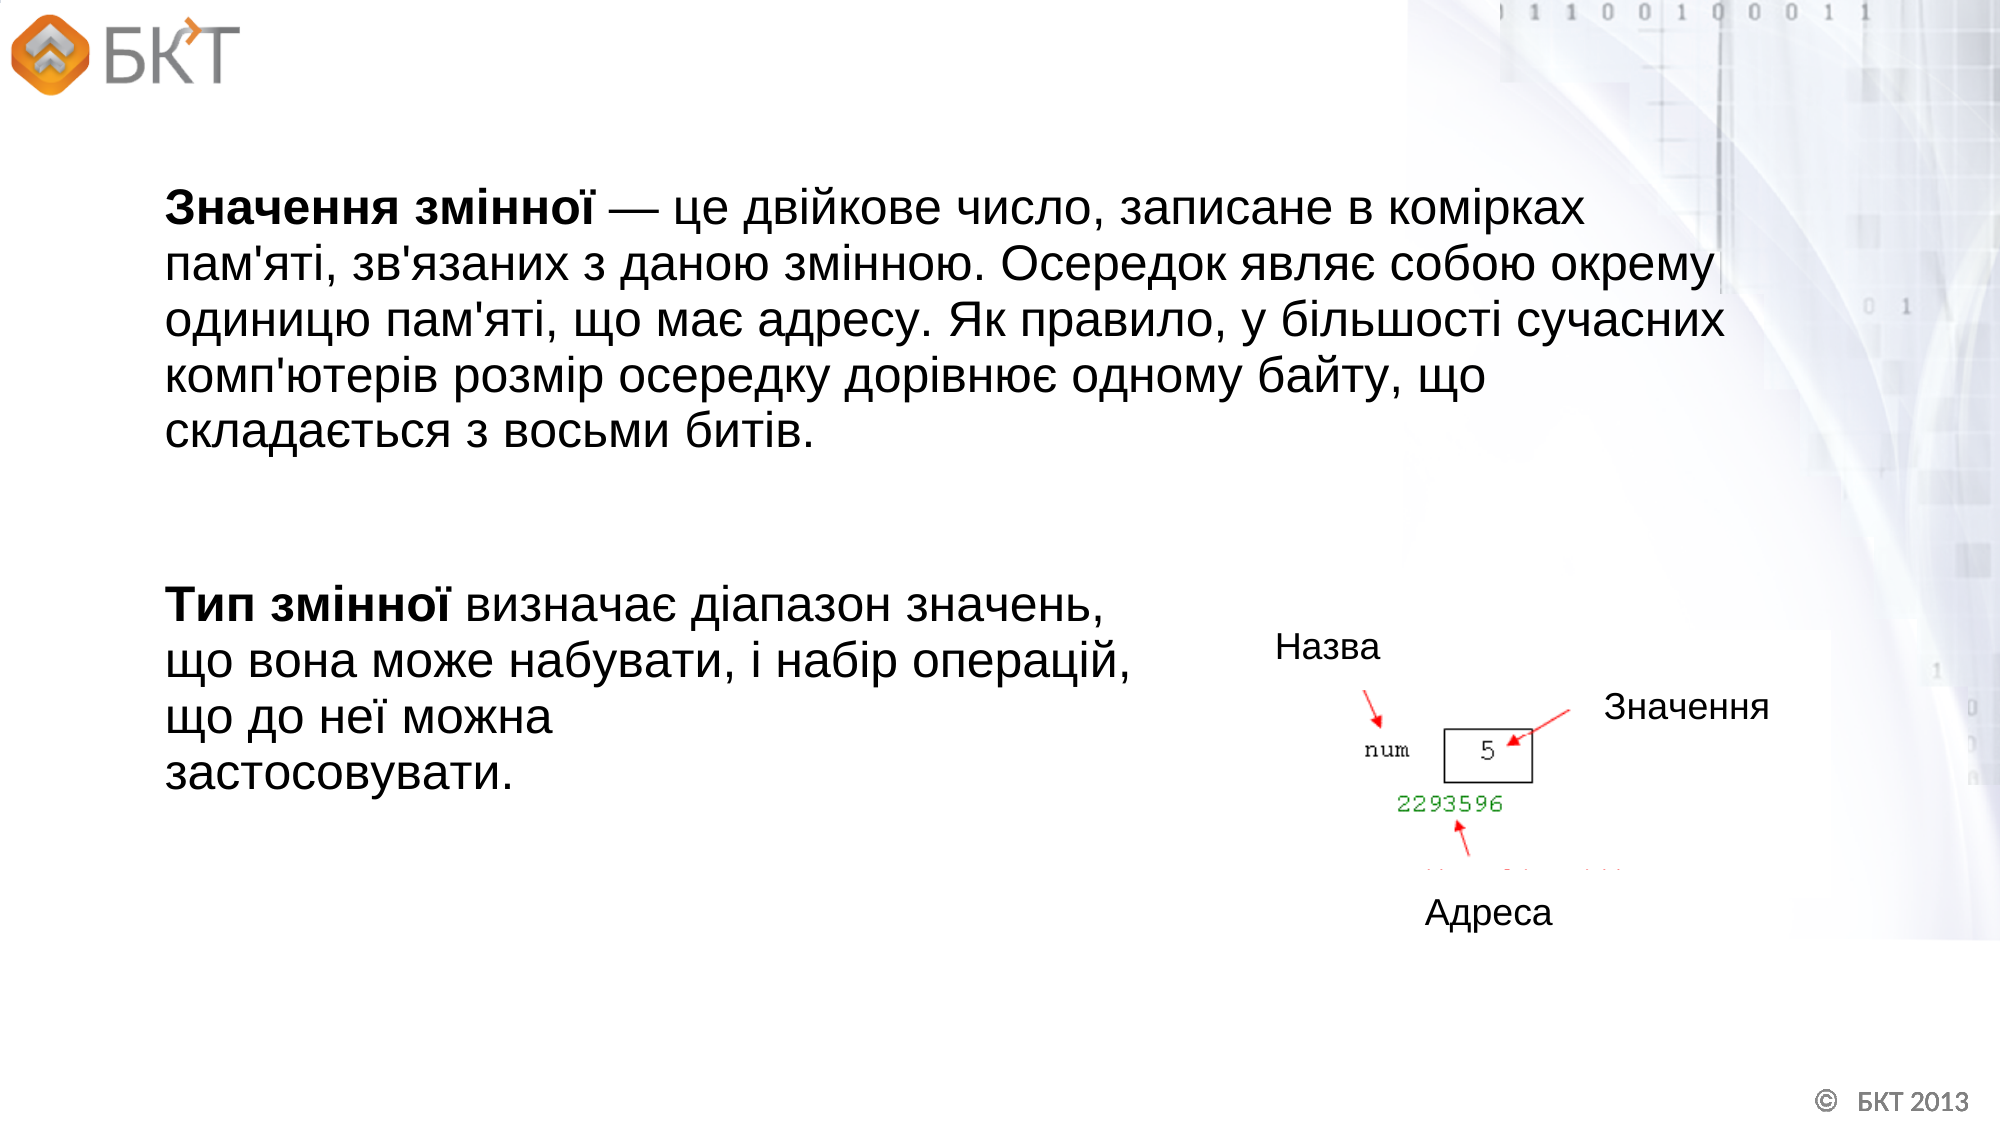

Значення змінної — це двійкове число, записане в комірках пам'яті, зв'язаних з даною змінною. Осередок являє собою окрему одиницю пам'яті, що має адресу. Як правило, у більшості сучасних комп'ютерів розмір осередку дорівнює одному байту, що складається з восьми битів.
Тип змінної визначає діапазон значень, що вона може набувати, і набір операцій, що до неї можна
застосовувати.
Назва
Значення
Адреса
БКТ 2013
БКТ 2013
БКТ 2013
БКТ 2013
БКТ 2013